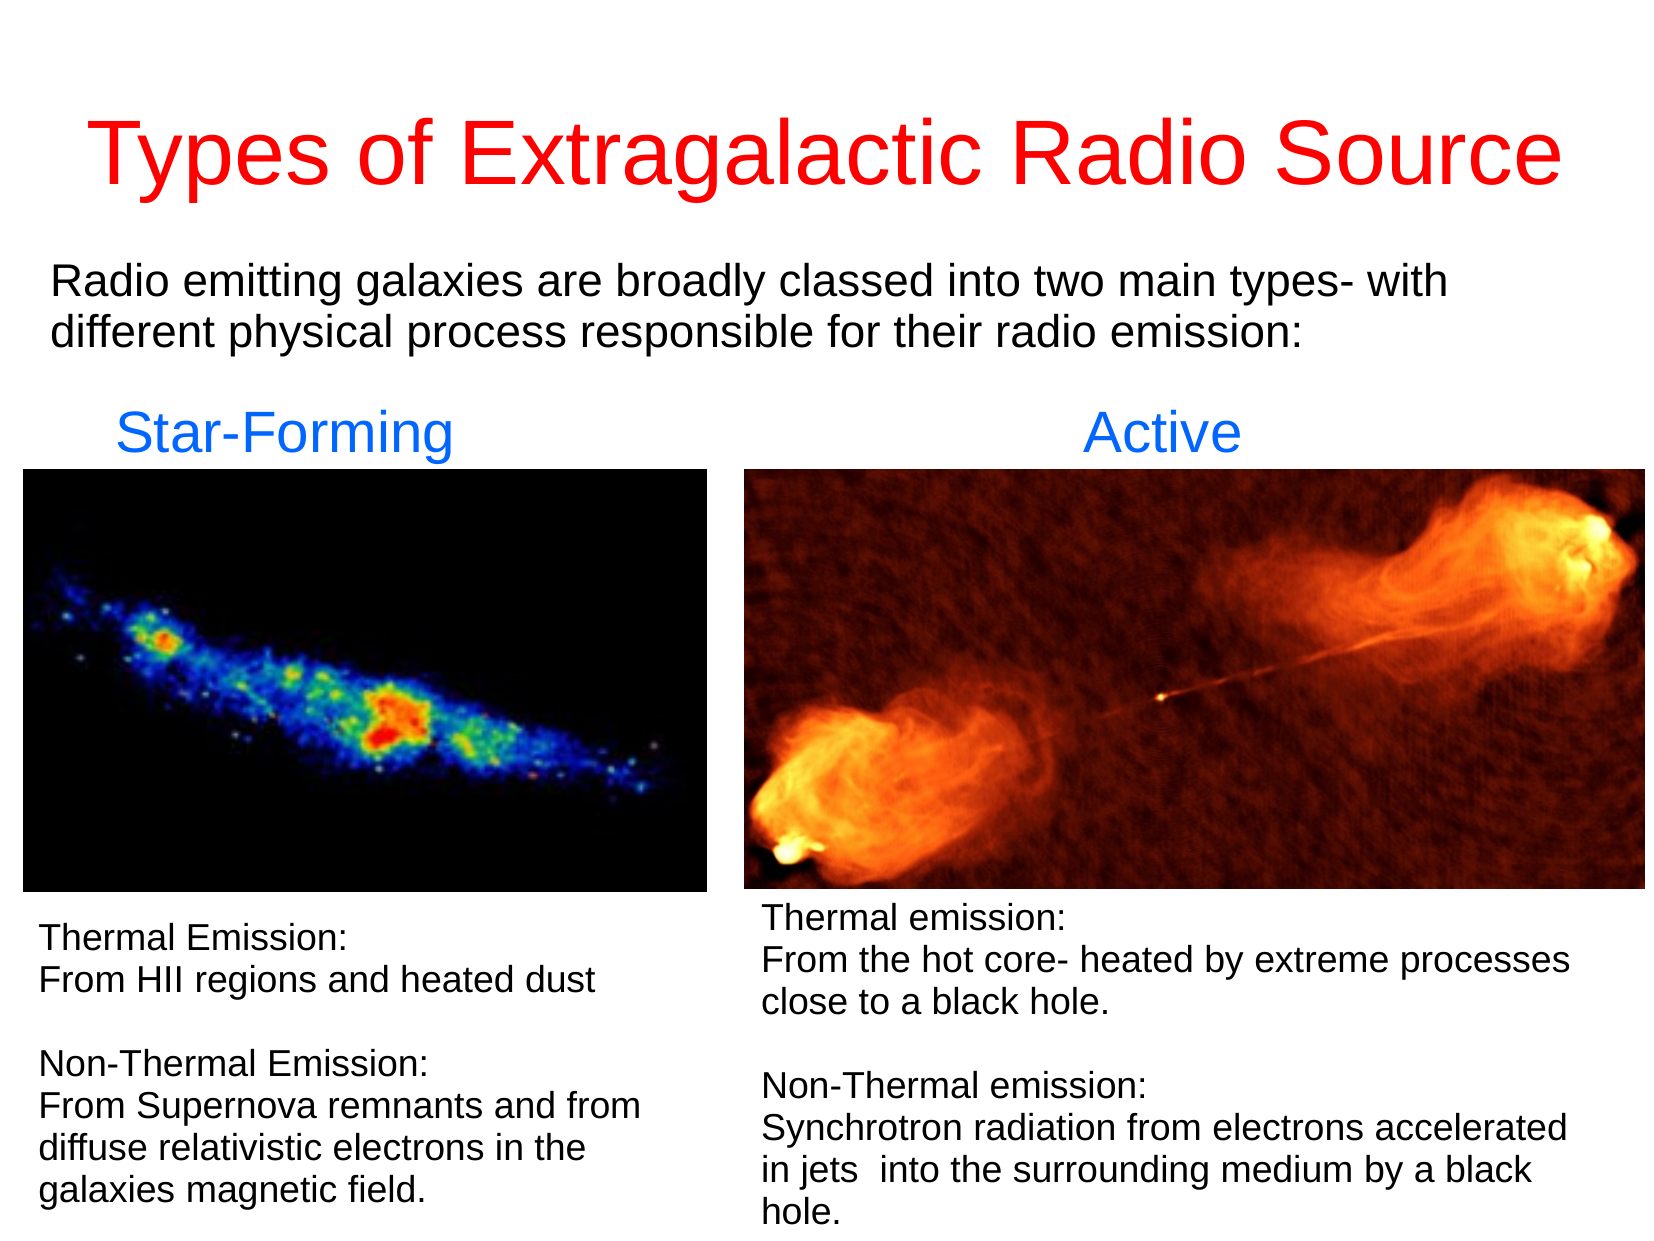

# Types of Extragalactic Radio Source
Radio emitting galaxies are broadly classed into two main types- with different physical process responsible for their radio emission:
 Star-Forming									Active
Thermal emission:
From the hot core- heated by extreme processes close to a black hole.
Non-Thermal emission:
Synchrotron radiation from electrons accelerated in jets into the surrounding medium by a black hole.
Thermal Emission:
From HII regions and heated dust
Non-Thermal Emission:
From Supernova remnants and from diffuse relativistic electrons in the galaxies magnetic field.